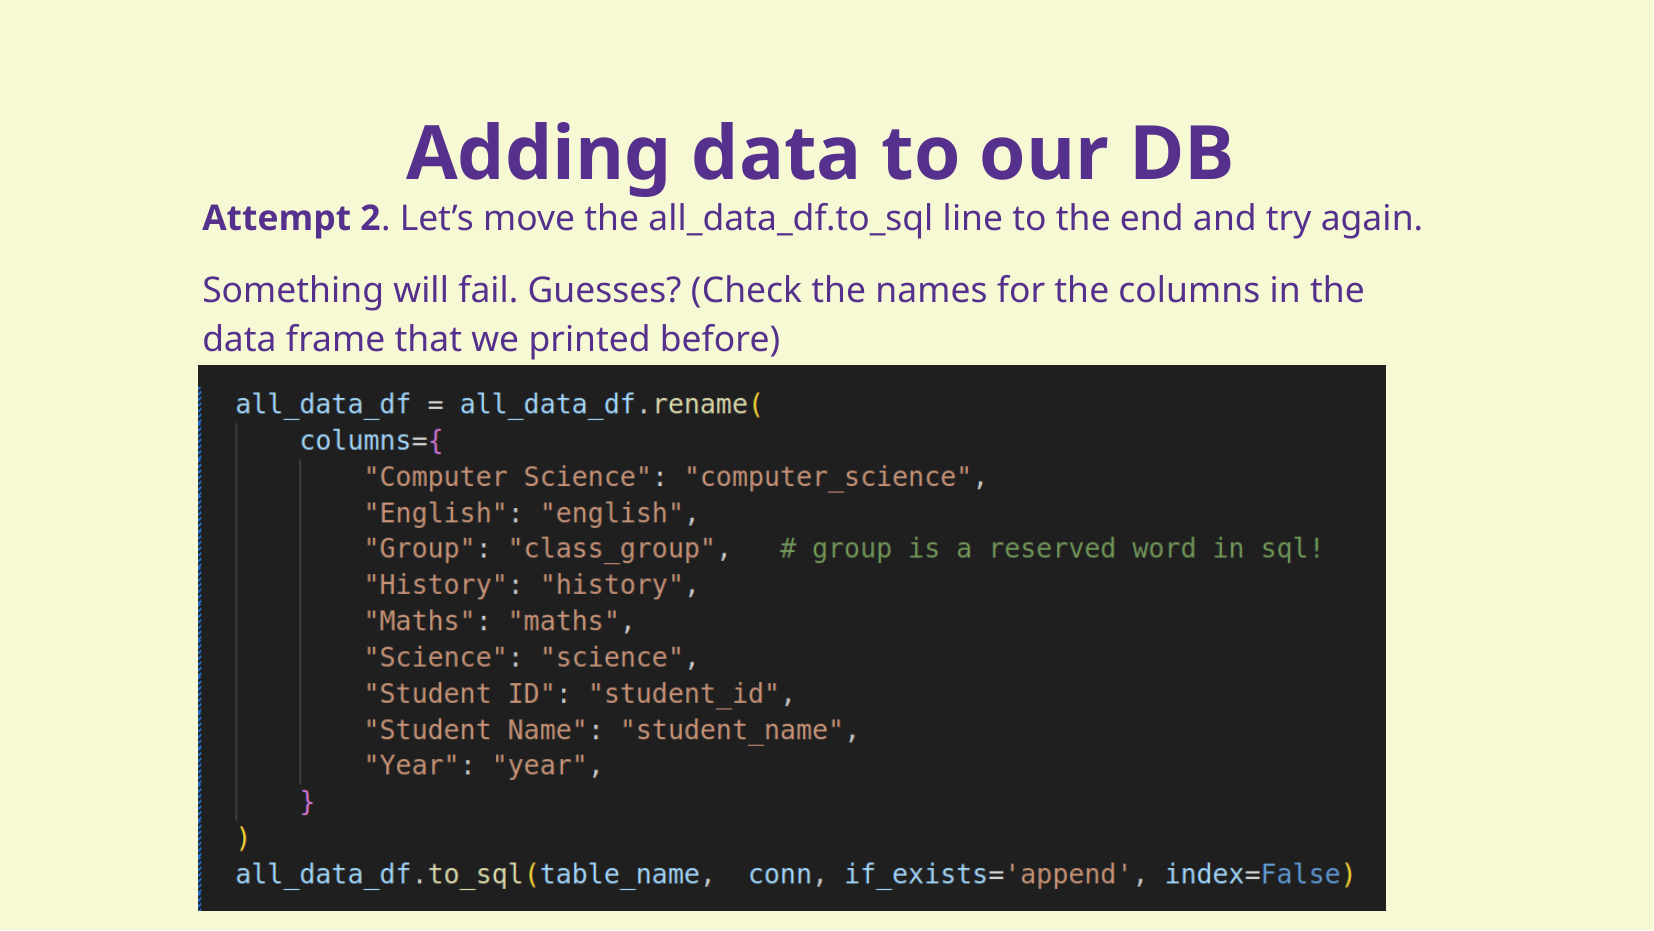

# Adding data to our DB
Attempt 2. Let’s move the all_data_df.to_sql line to the end and try again.
Something will fail. Guesses? (Check the names for the columns in the data frame that we printed before)